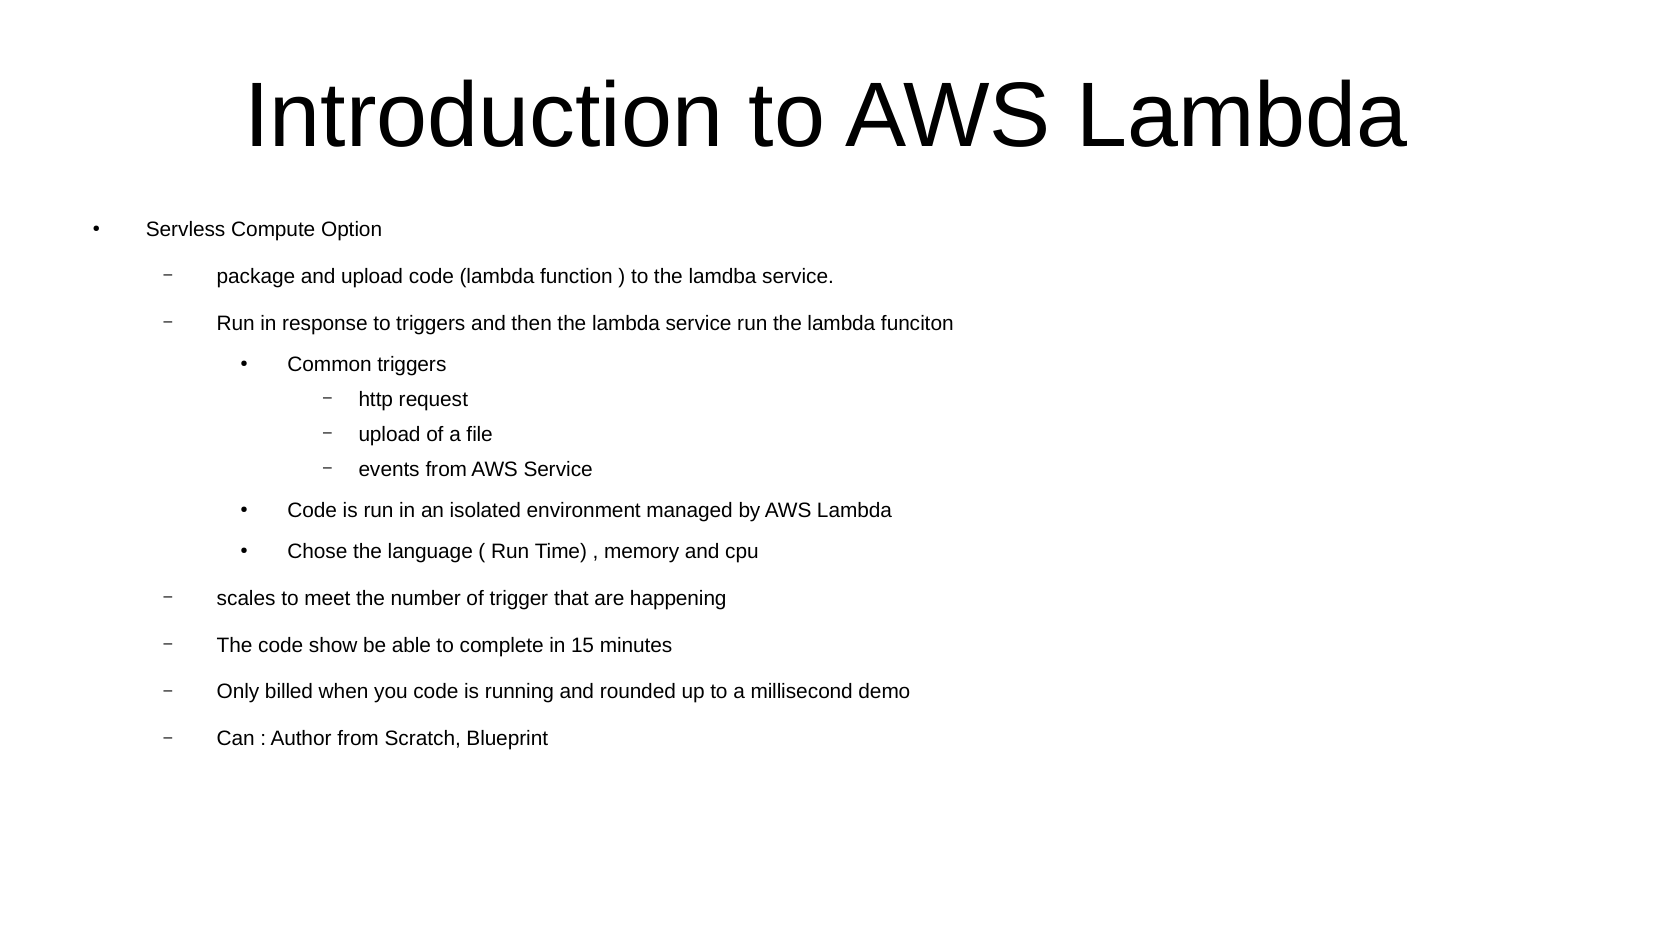

# Introduction to AWS Lambda
Servless Compute Option
package and upload code (lambda function ) to the lamdba service.
Run in response to triggers and then the lambda service run the lambda funciton
Common triggers
http request
upload of a file
events from AWS Service
Code is run in an isolated environment managed by AWS Lambda
Chose the language ( Run Time) , memory and cpu
scales to meet the number of trigger that are happening
The code show be able to complete in 15 minutes
Only billed when you code is running and rounded up to a millisecond demo
Can : Author from Scratch, Blueprint